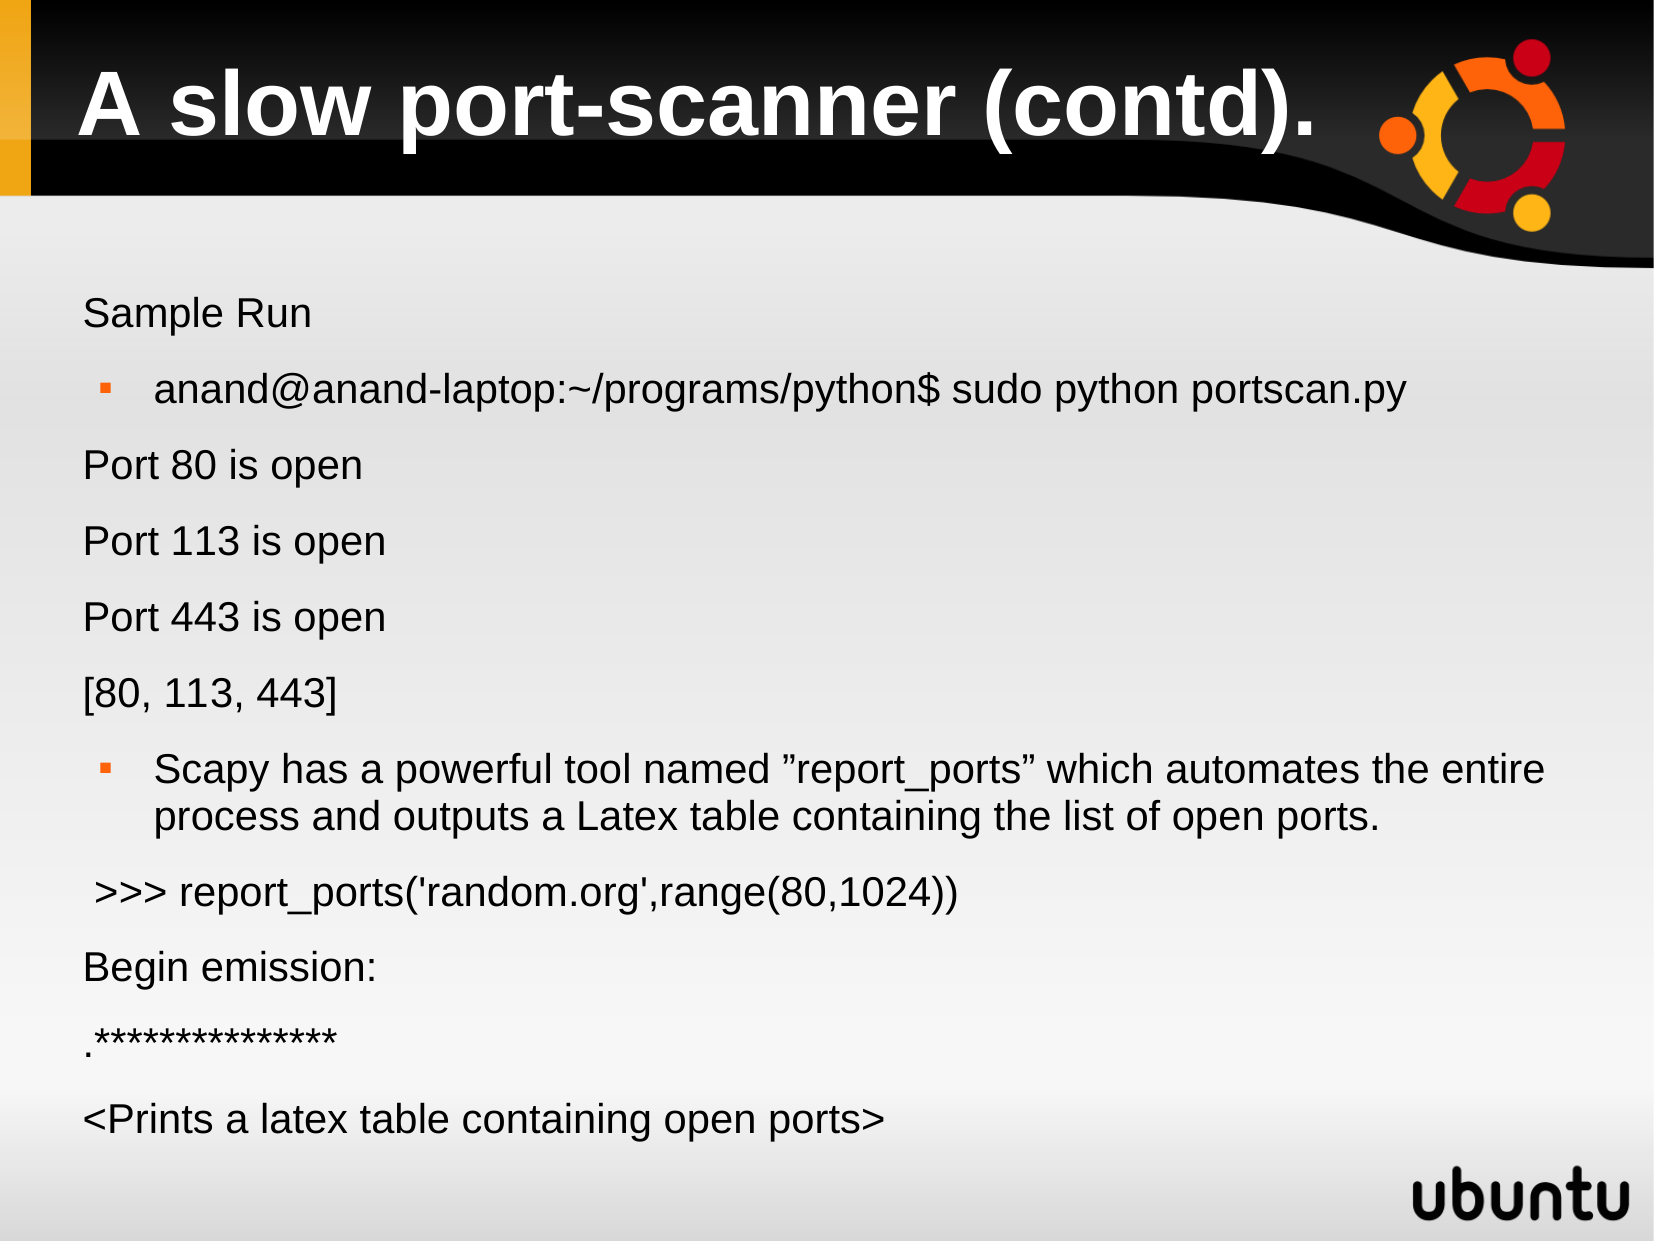

# A slow port-scanner (contd).
Sample Run
anand@anand-laptop:~/programs/python$ sudo python portscan.py
Port 80 is open
Port 113 is open
Port 443 is open
[80, 113, 443]
Scapy has a powerful tool named ”report_ports” which automates the entire process and outputs a Latex table containing the list of open ports.
 >>> report_ports('random.org',range(80,1024))
Begin emission:
.***************
<Prints a latex table containing open ports>